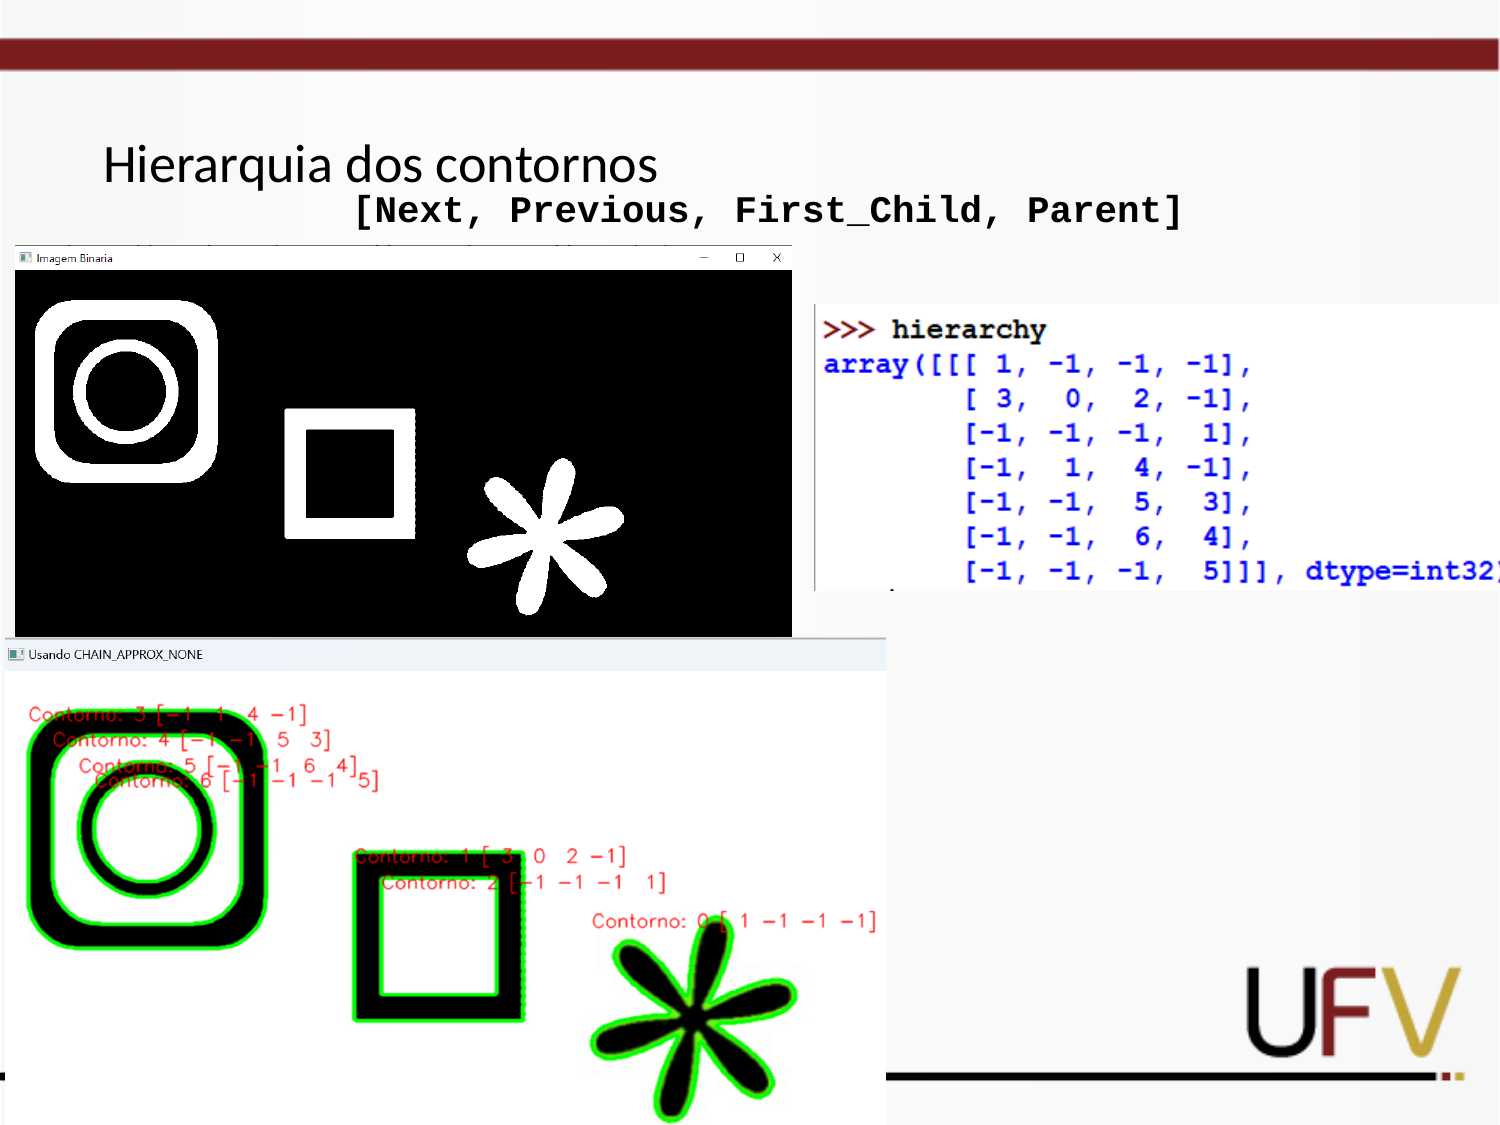

# Hierarquia dos contornos
[Next, Previous, First_Child, Parent]